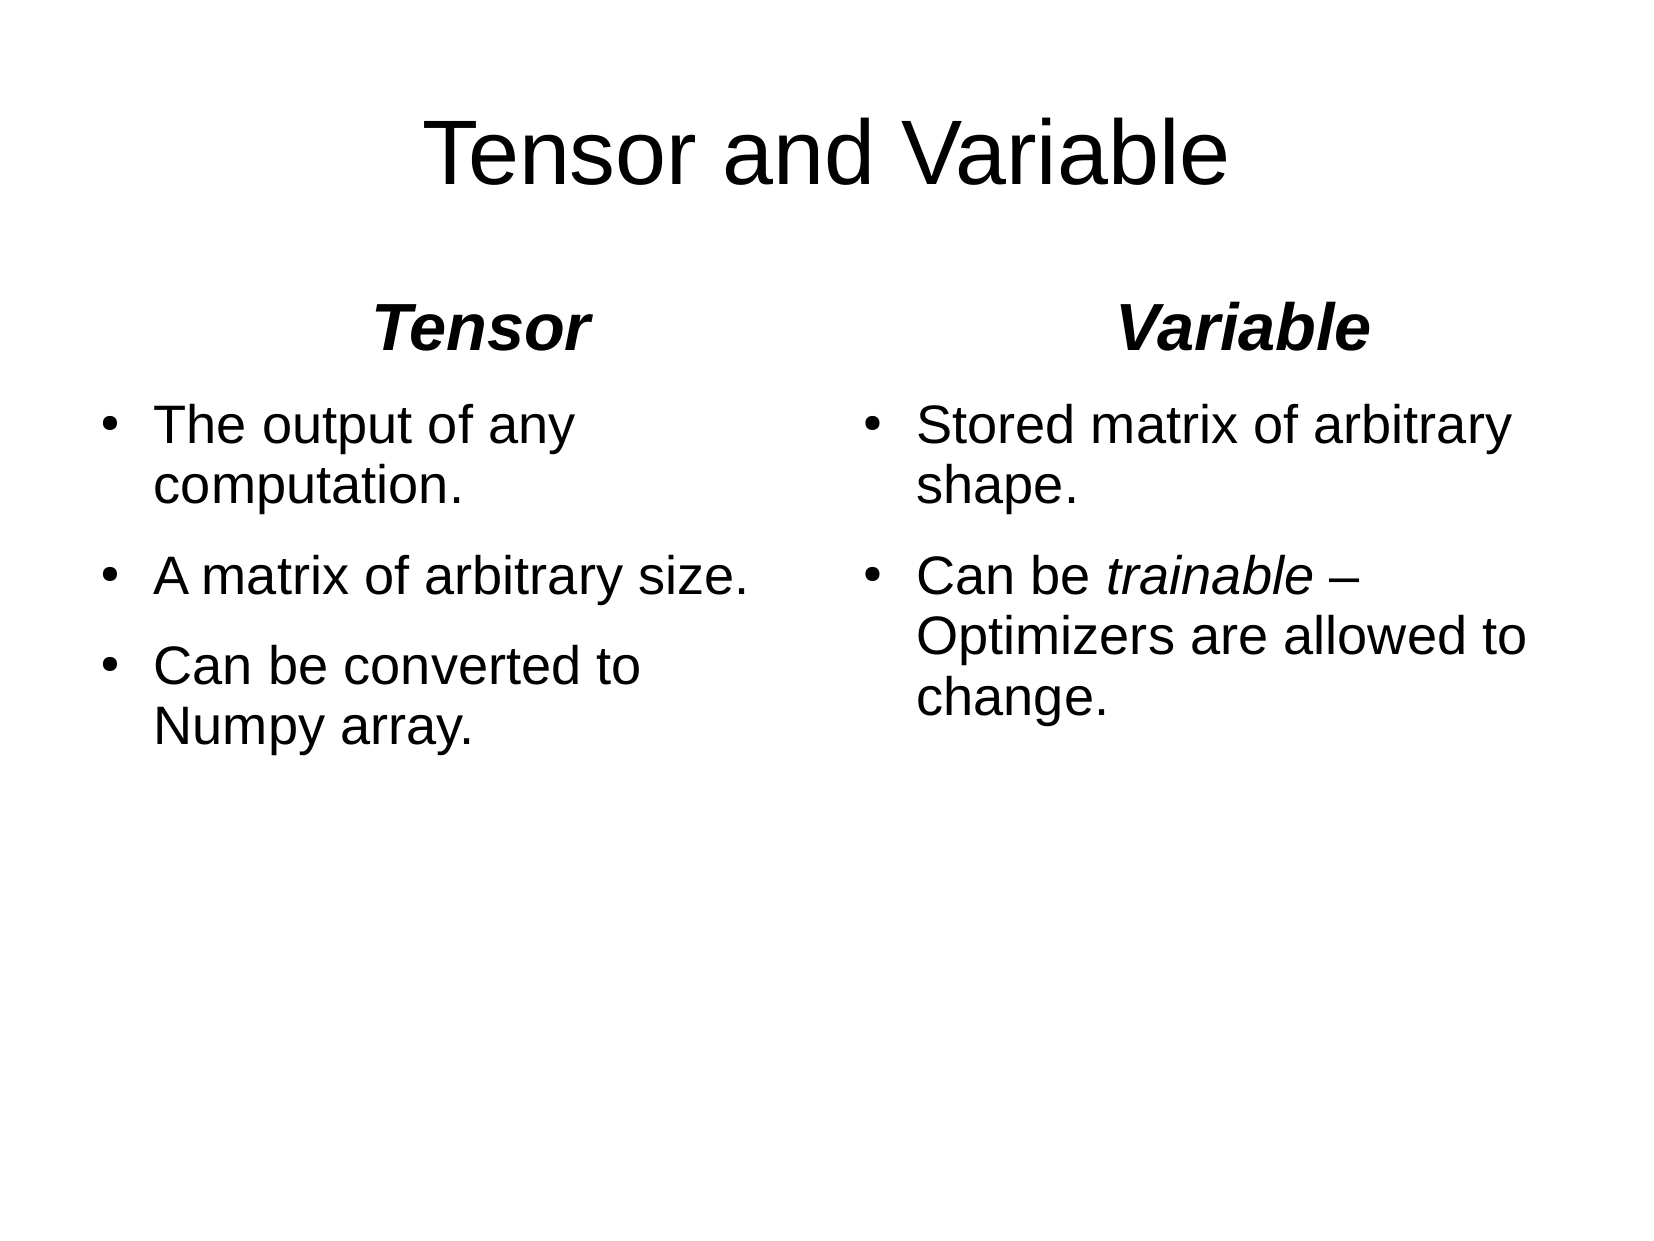

# Tensor and Variable
Tensor
The output of any computation.
A matrix of arbitrary size.
Can be converted to Numpy array.
Variable
Stored matrix of arbitrary shape.
Can be trainable – Optimizers are allowed to change.